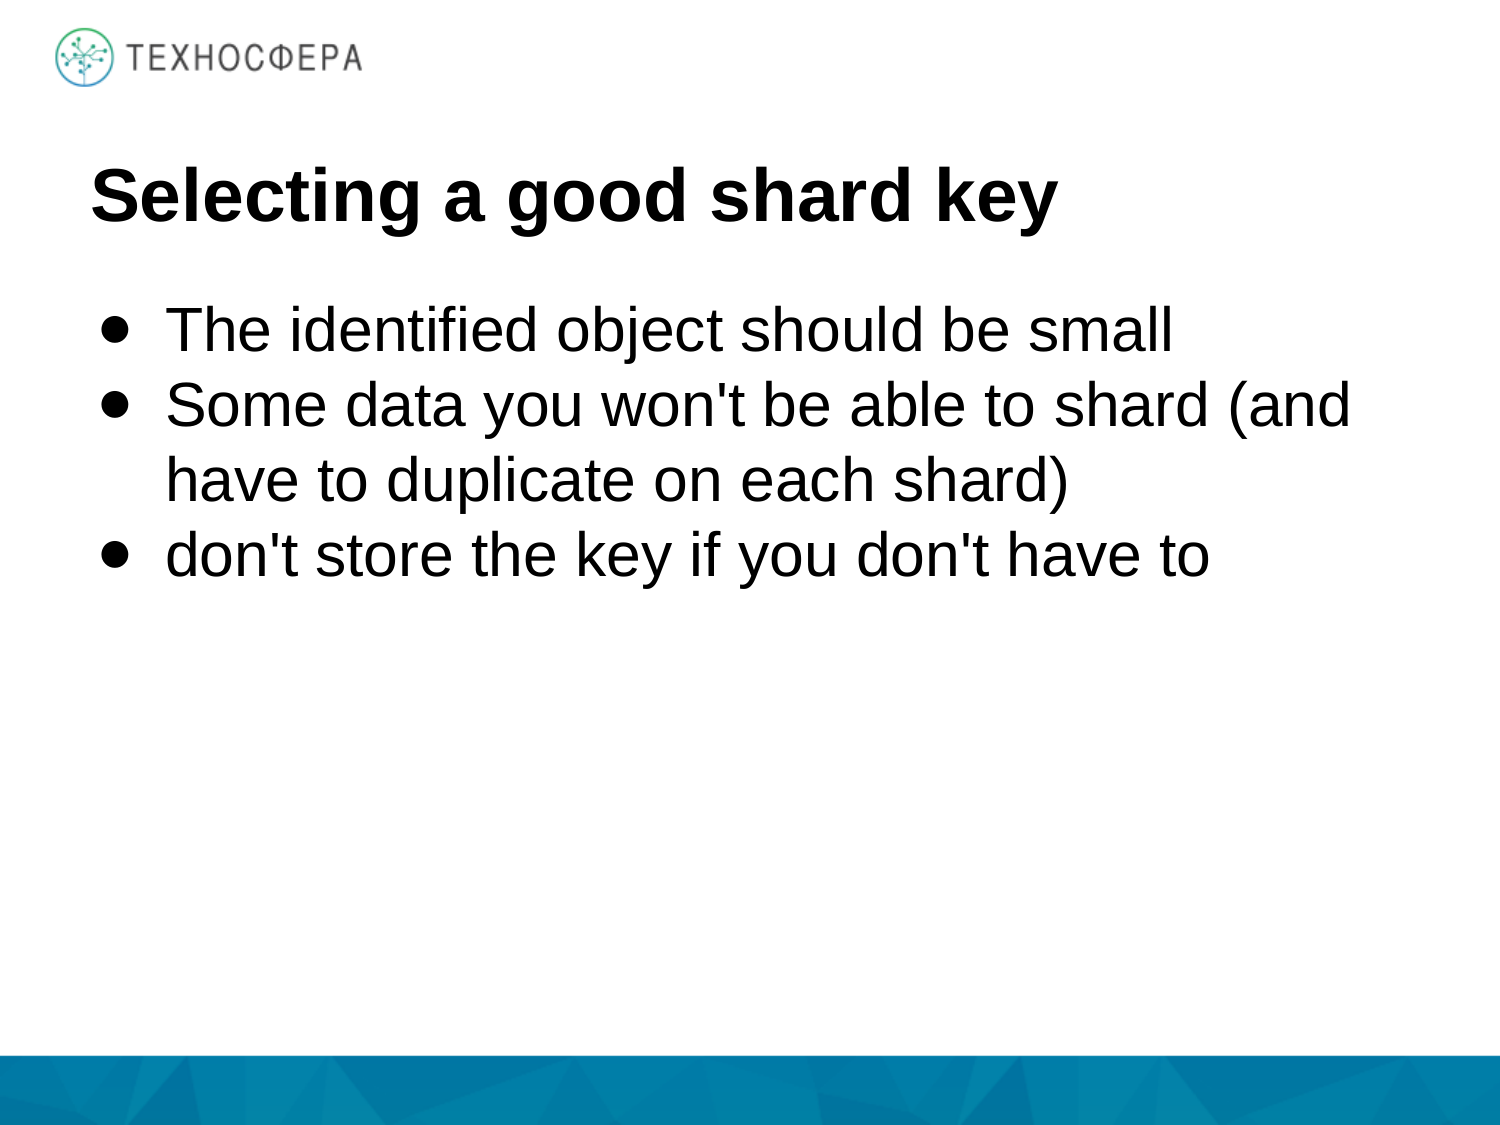

# Selecting a good shard key
The identified object should be small
Some data you won't be able to shard (and have to duplicate on each shard)
don't store the key if you don't have to